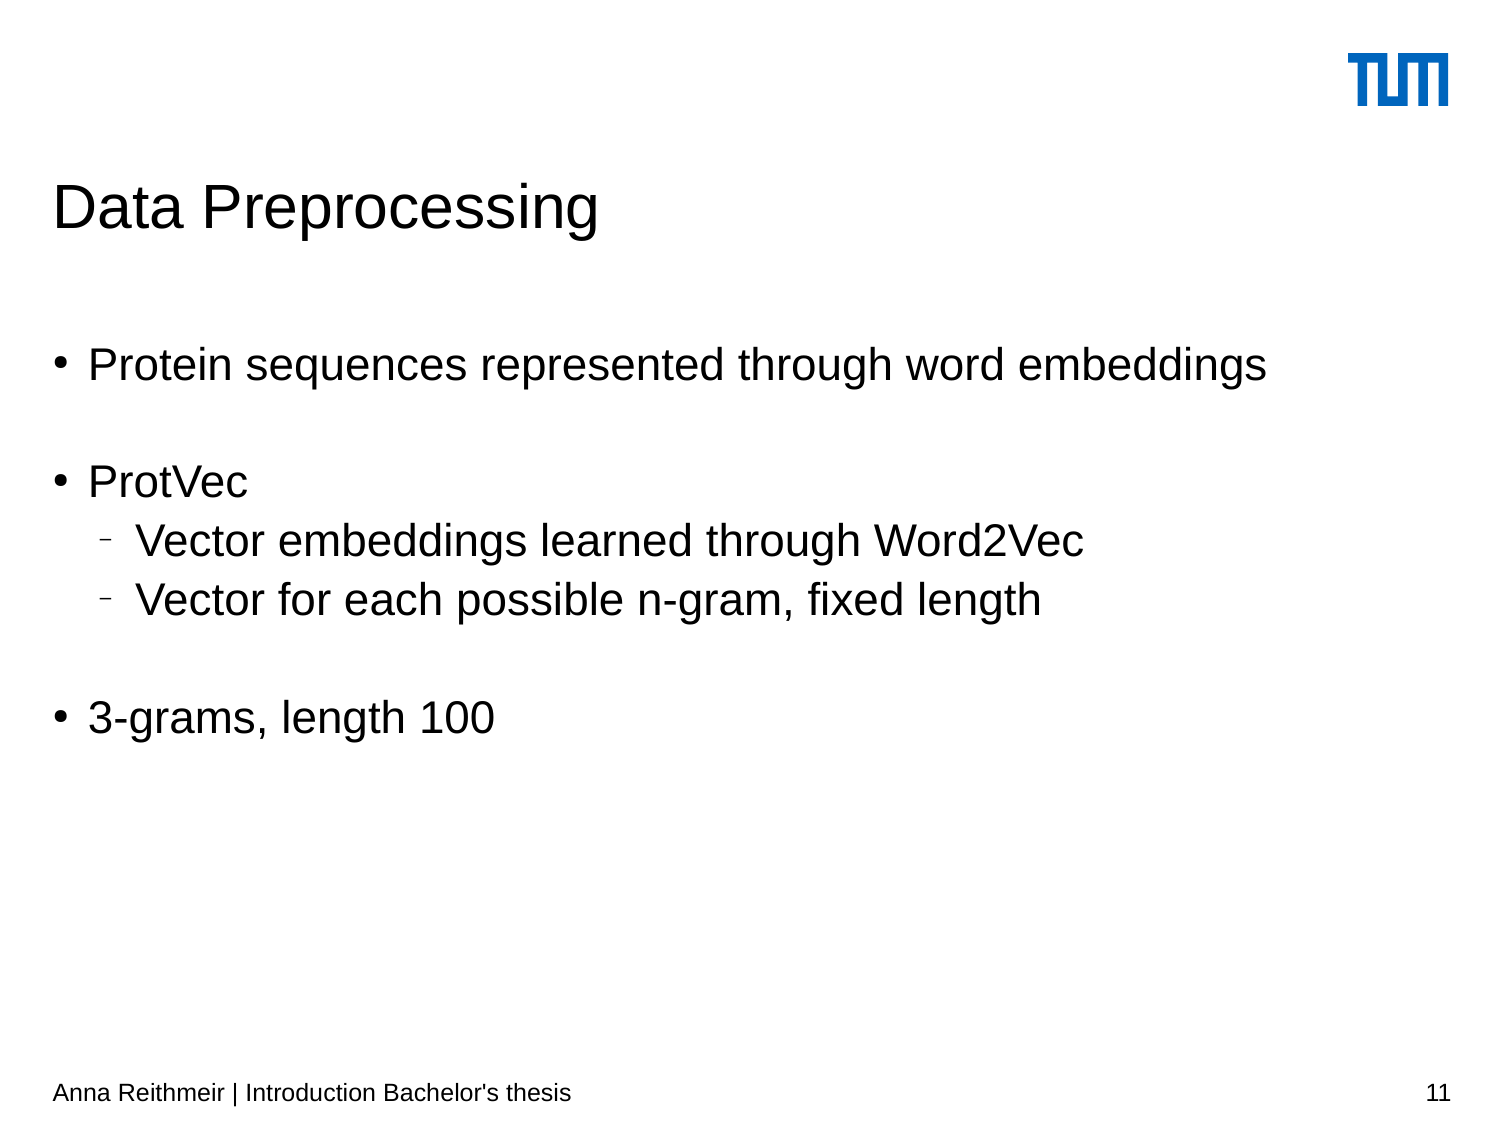

# Data Preprocessing
Protein sequences represented through word embeddings
ProtVec
Vector embeddings learned through Word2Vec
Vector for each possible n-gram, fixed length
3-grams, length 100
Anna Reithmeir | Introduction Bachelor's thesis
11